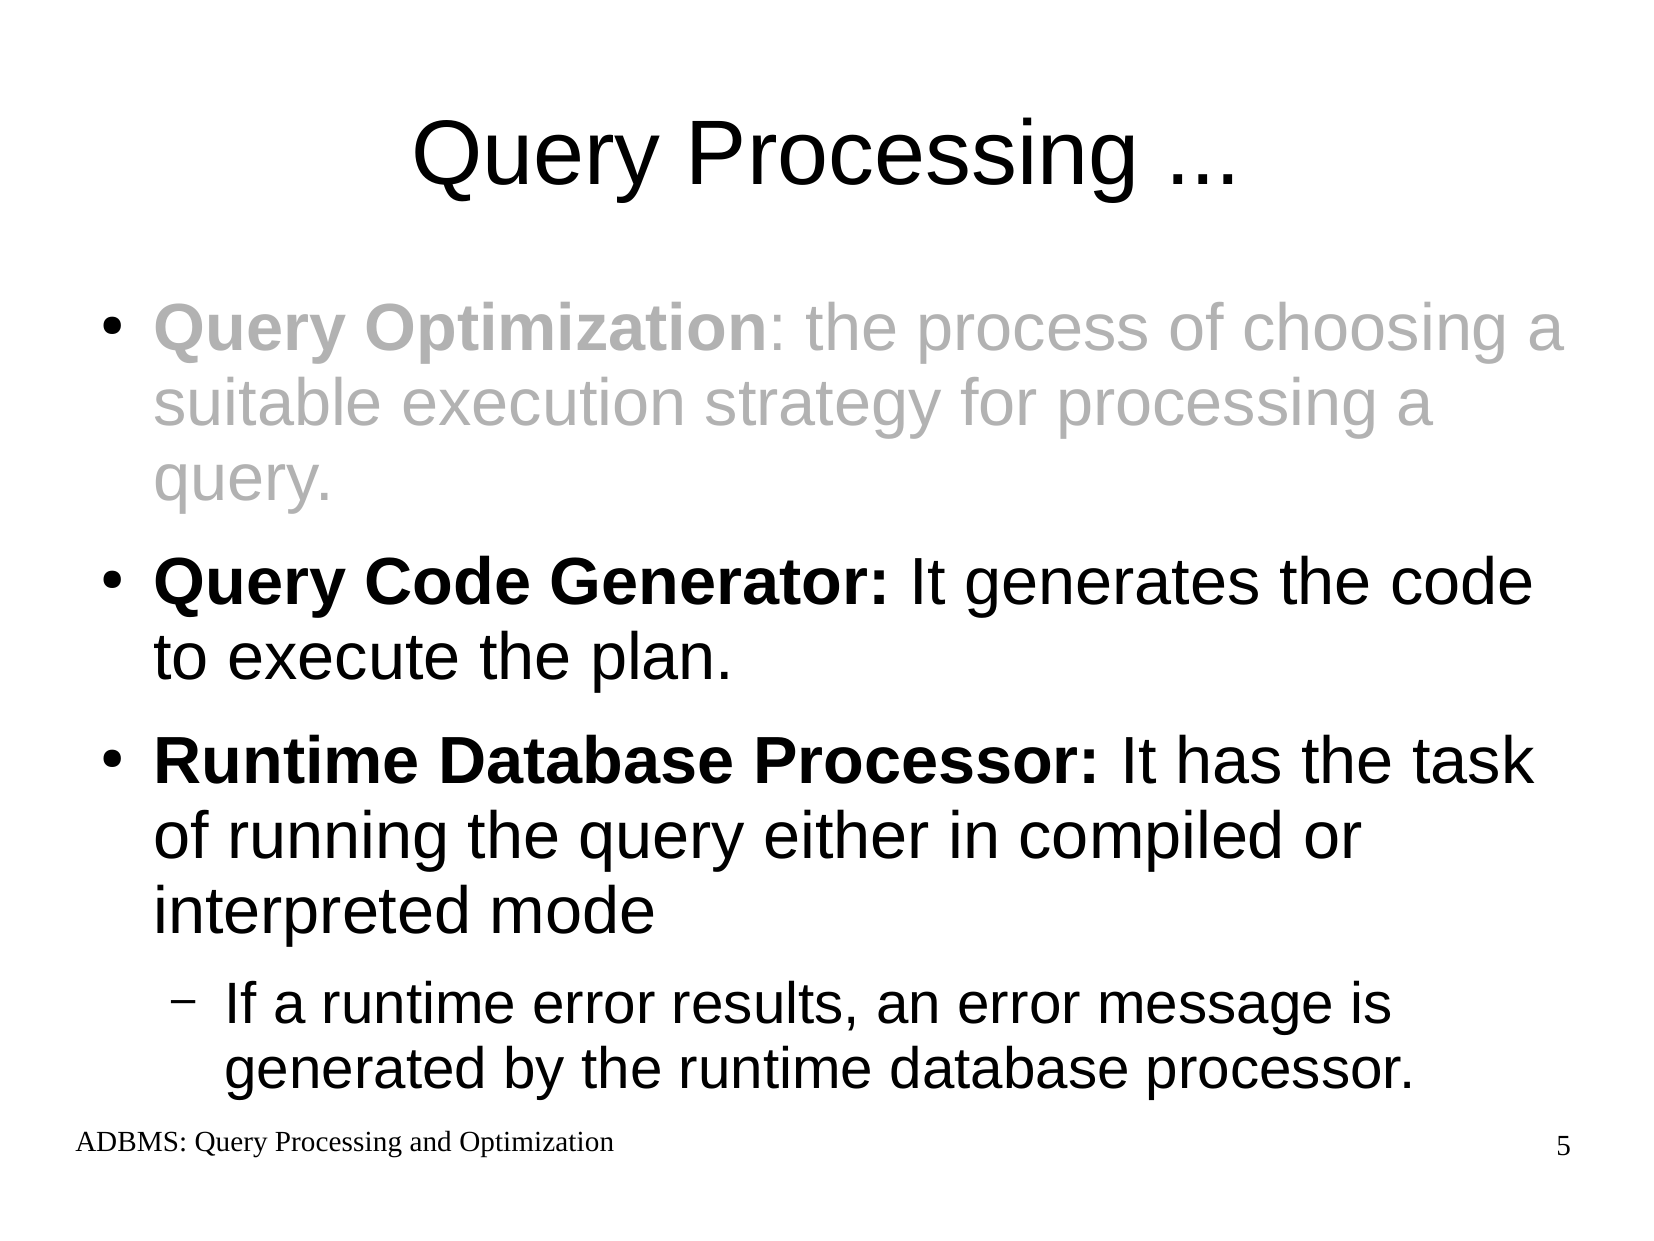

# Query Processing ...
Query Optimization: the process of choosing a suitable execution strategy for processing a query.
Query Code Generator: It generates the code to execute the plan.
Runtime Database Processor: It has the task of running the query either in compiled or interpreted mode
If a runtime error results, an error message is generated by the runtime database processor.